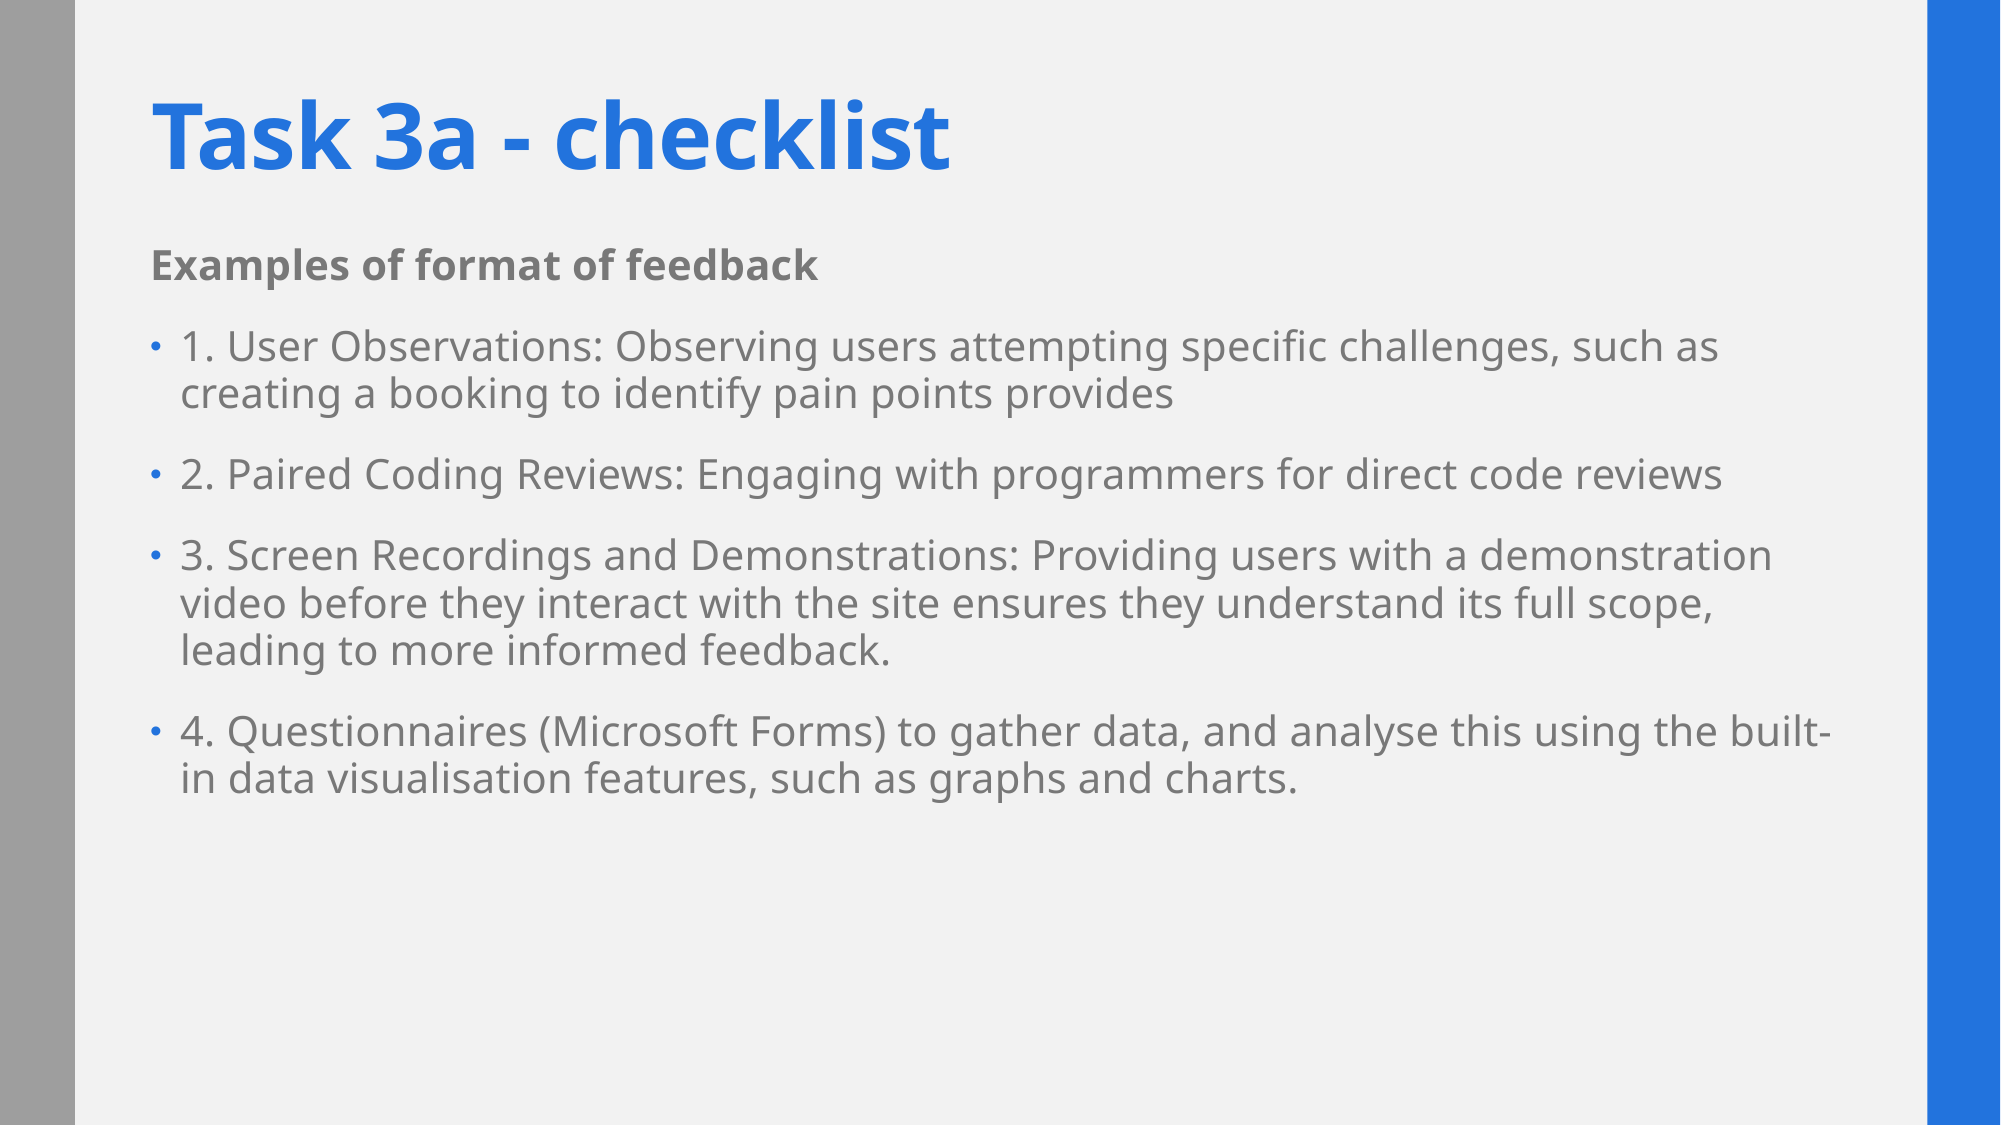

Task 3a - checklist
# Examples of format of feedback
1. User Observations: Observing users attempting specific challenges, such as creating a booking to identify pain points provides
2. Paired Coding Reviews: Engaging with programmers for direct code reviews
3. Screen Recordings and Demonstrations: Providing users with a demonstration video before they interact with the site ensures they understand its full scope, leading to more informed feedback.
4. Questionnaires (Microsoft Forms) to gather data, and analyse this using the built-in data visualisation features, such as graphs and charts.